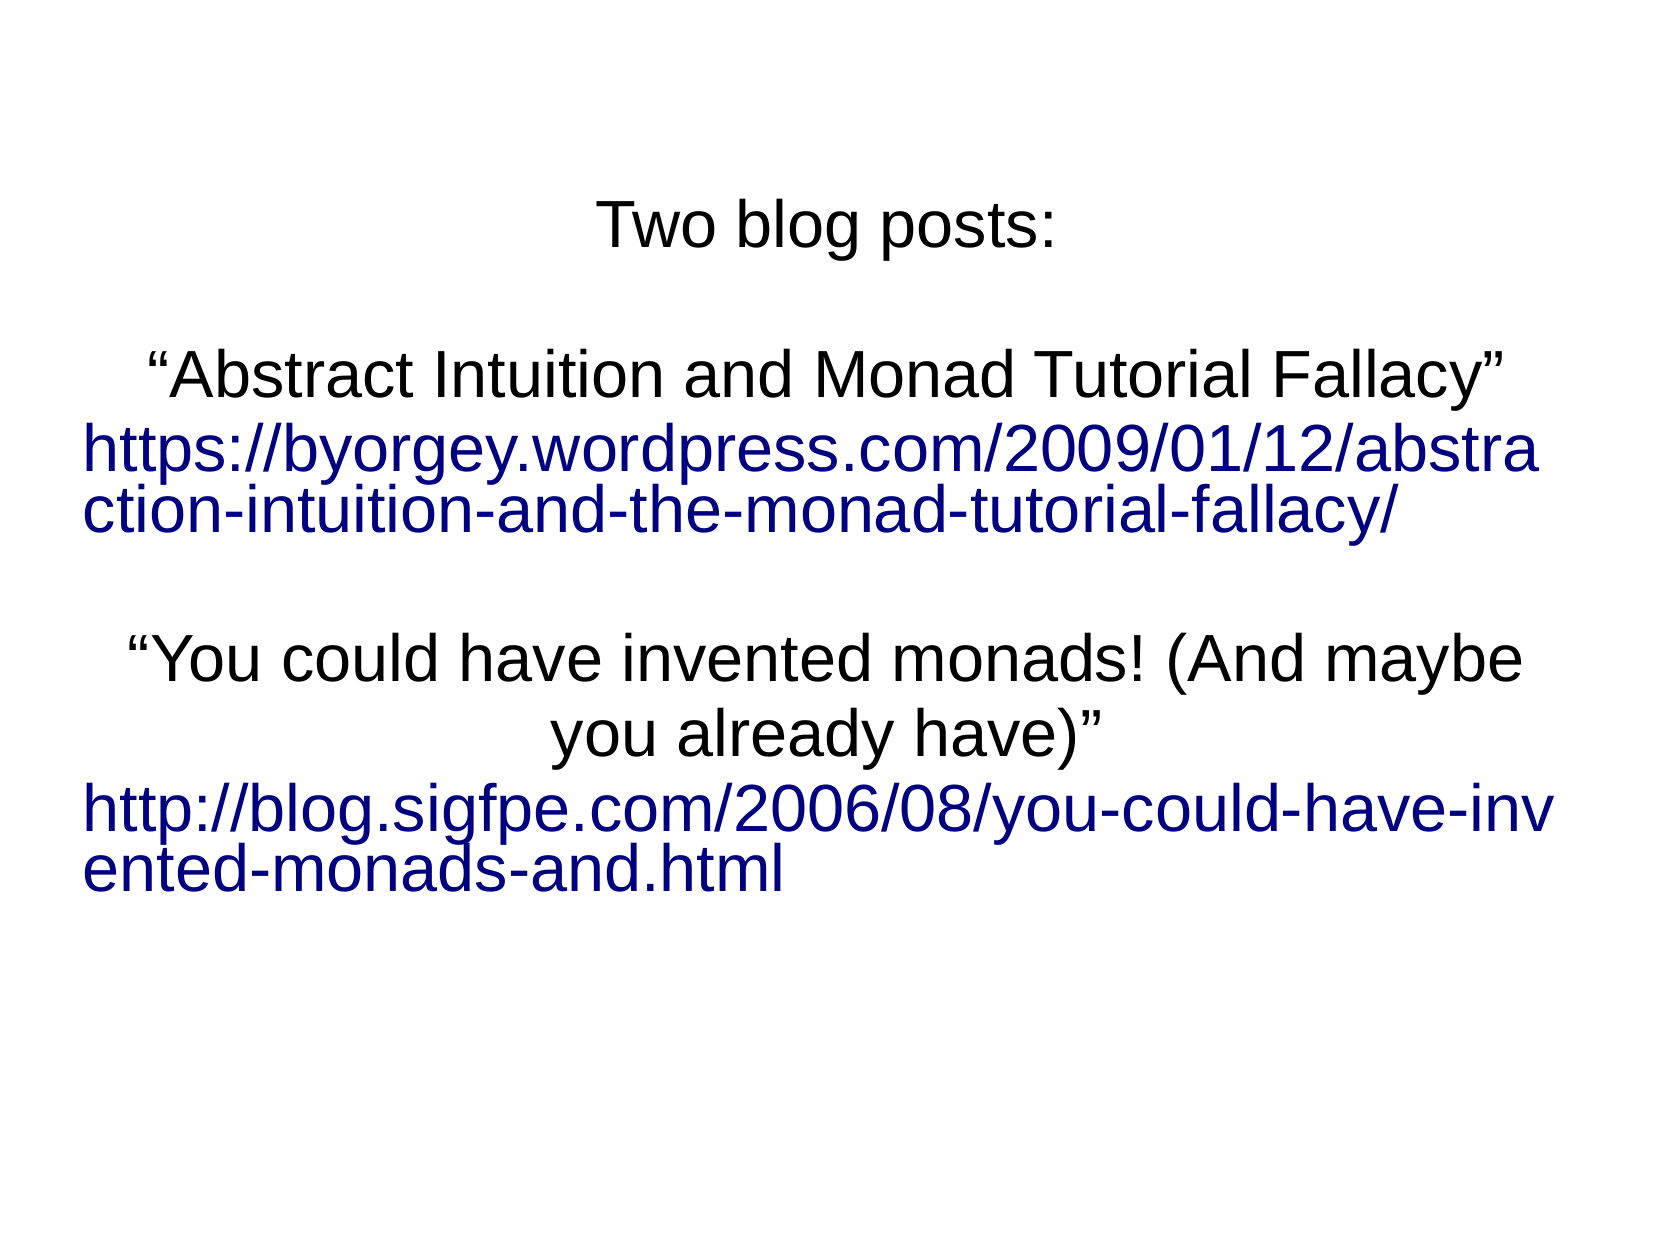

# Two blog posts:
“Abstract Intuition and Monad Tutorial Fallacy”
https://byorgey.wordpress.com/2009/01/12/abstraction-intuition-and-the-monad-tutorial-fallacy/
“You could have invented monads! (And maybe you already have)”
http://blog.sigfpe.com/2006/08/you-could-have-invented-monads-and.html